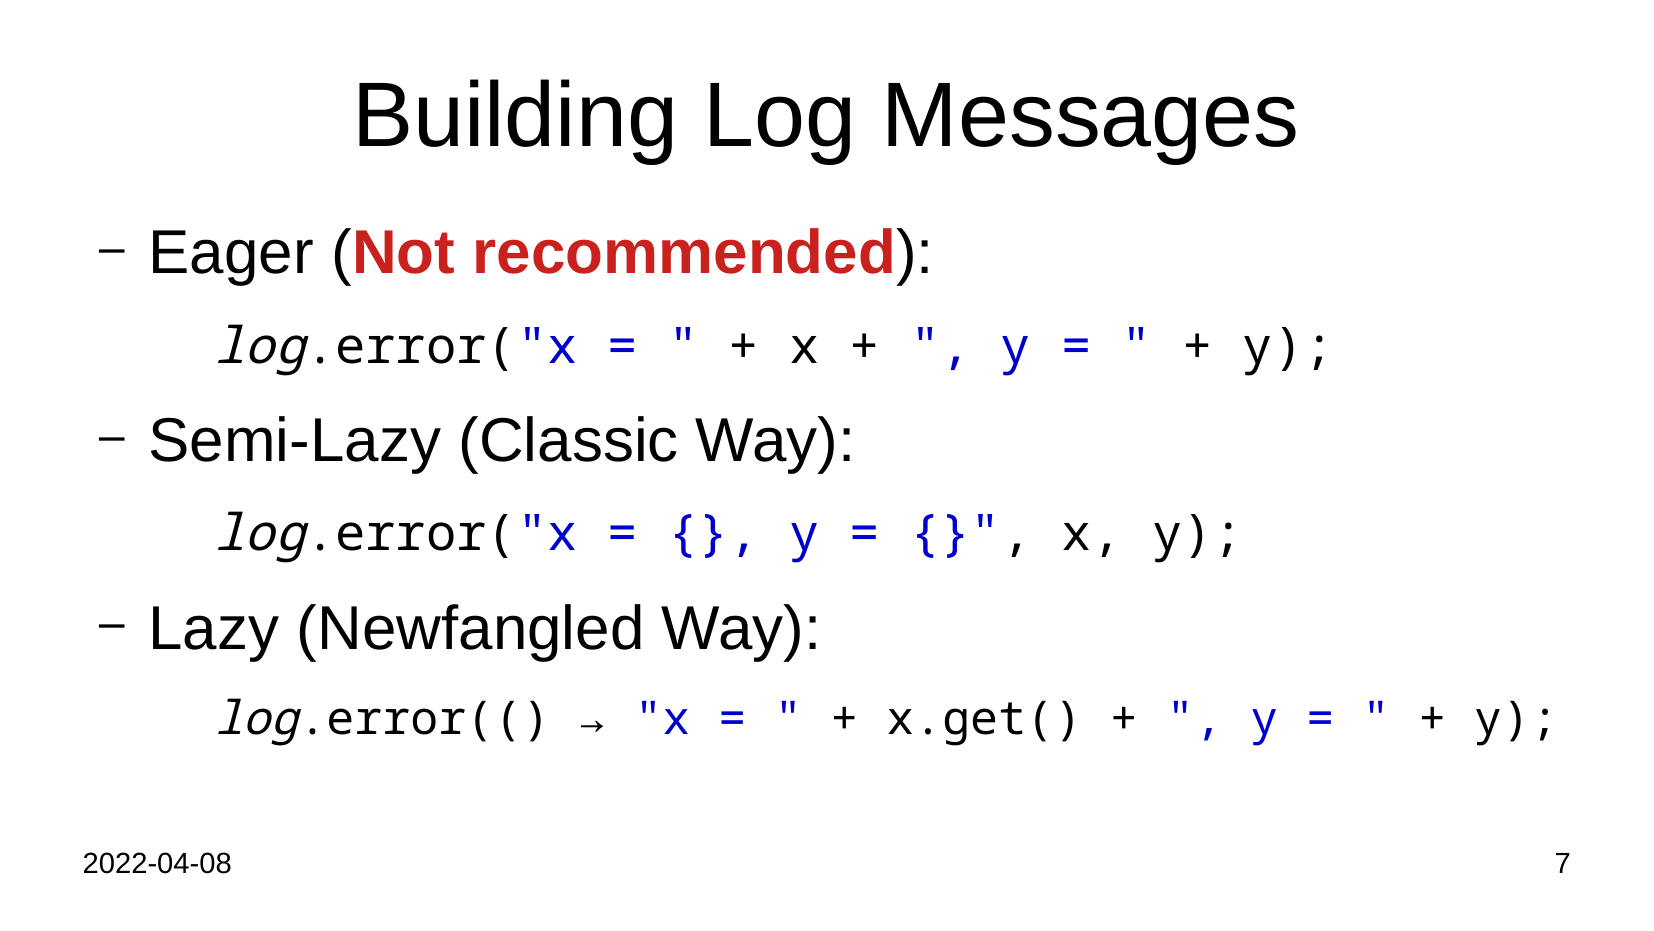

# Building Log Messages
Eager (Not recommended):
log.error("x = " + x + ", y = " + y);
Semi-Lazy (Classic Way):
log.error("x = {}, y = {}", x, y);
Lazy (Newfangled Way):
log.error(() → "x = " + x.get() + ", y = " + y);
2022-04-08
7